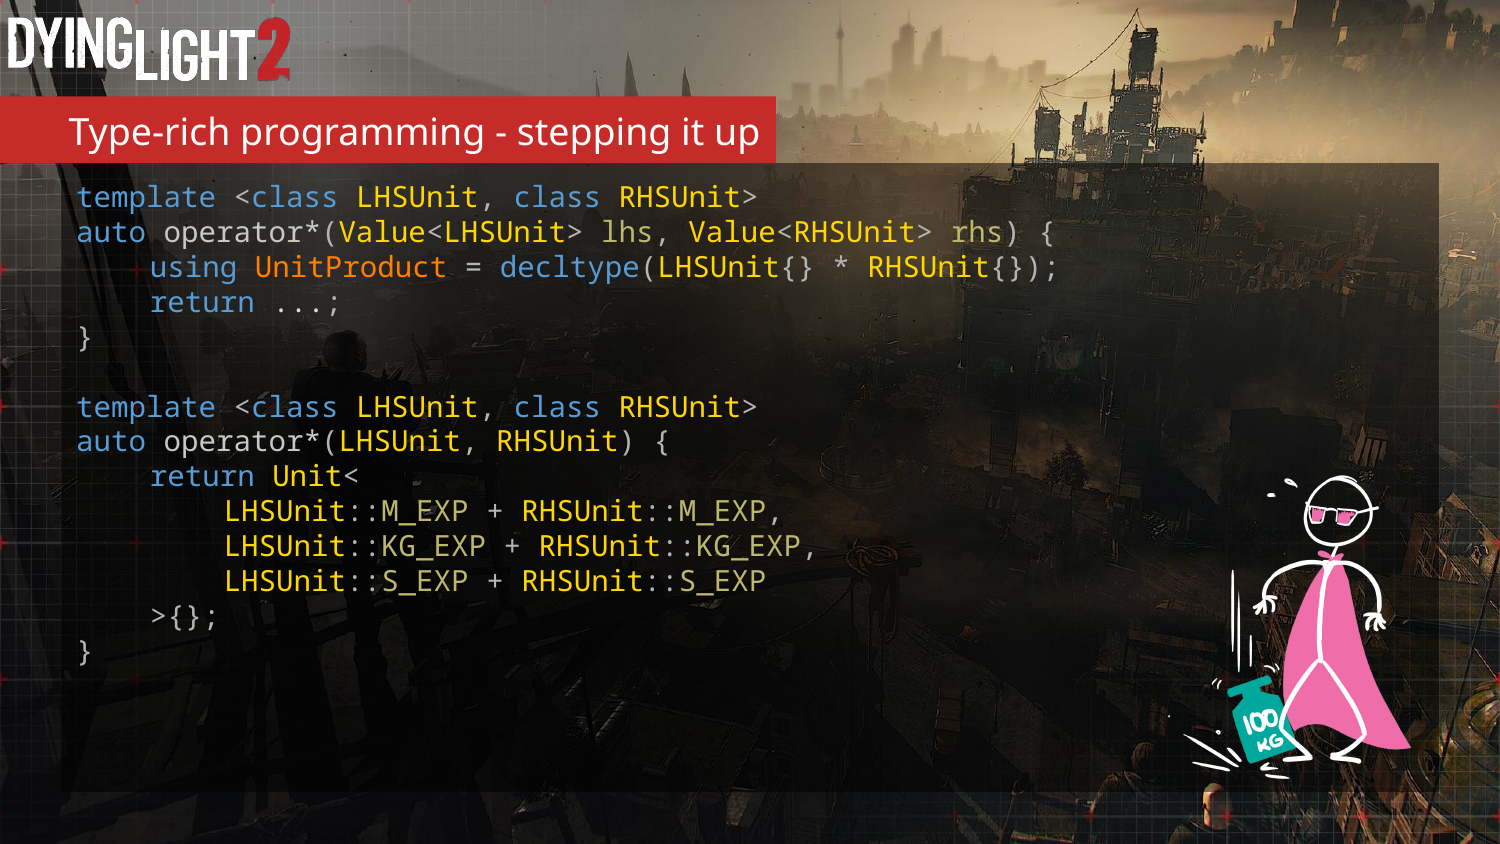

Type-rich programming - stepping it up
template <class LHSUnit, class RHSUnit>
auto operator*(Value<LHSUnit> lhs, Value<RHSUnit> rhs) {
	using UnitProduct = decltype(LHSUnit{} * RHSUnit{});
	return ...;
}
template <class LHSUnit, class RHSUnit>
auto operator*(LHSUnit, RHSUnit) {
	return Unit<
		LHSUnit::M_EXP + RHSUnit::M_EXP,
		LHSUnit::KG_EXP + RHSUnit::KG_EXP,
		LHSUnit::S_EXP + RHSUnit::S_EXP
	>{};
}